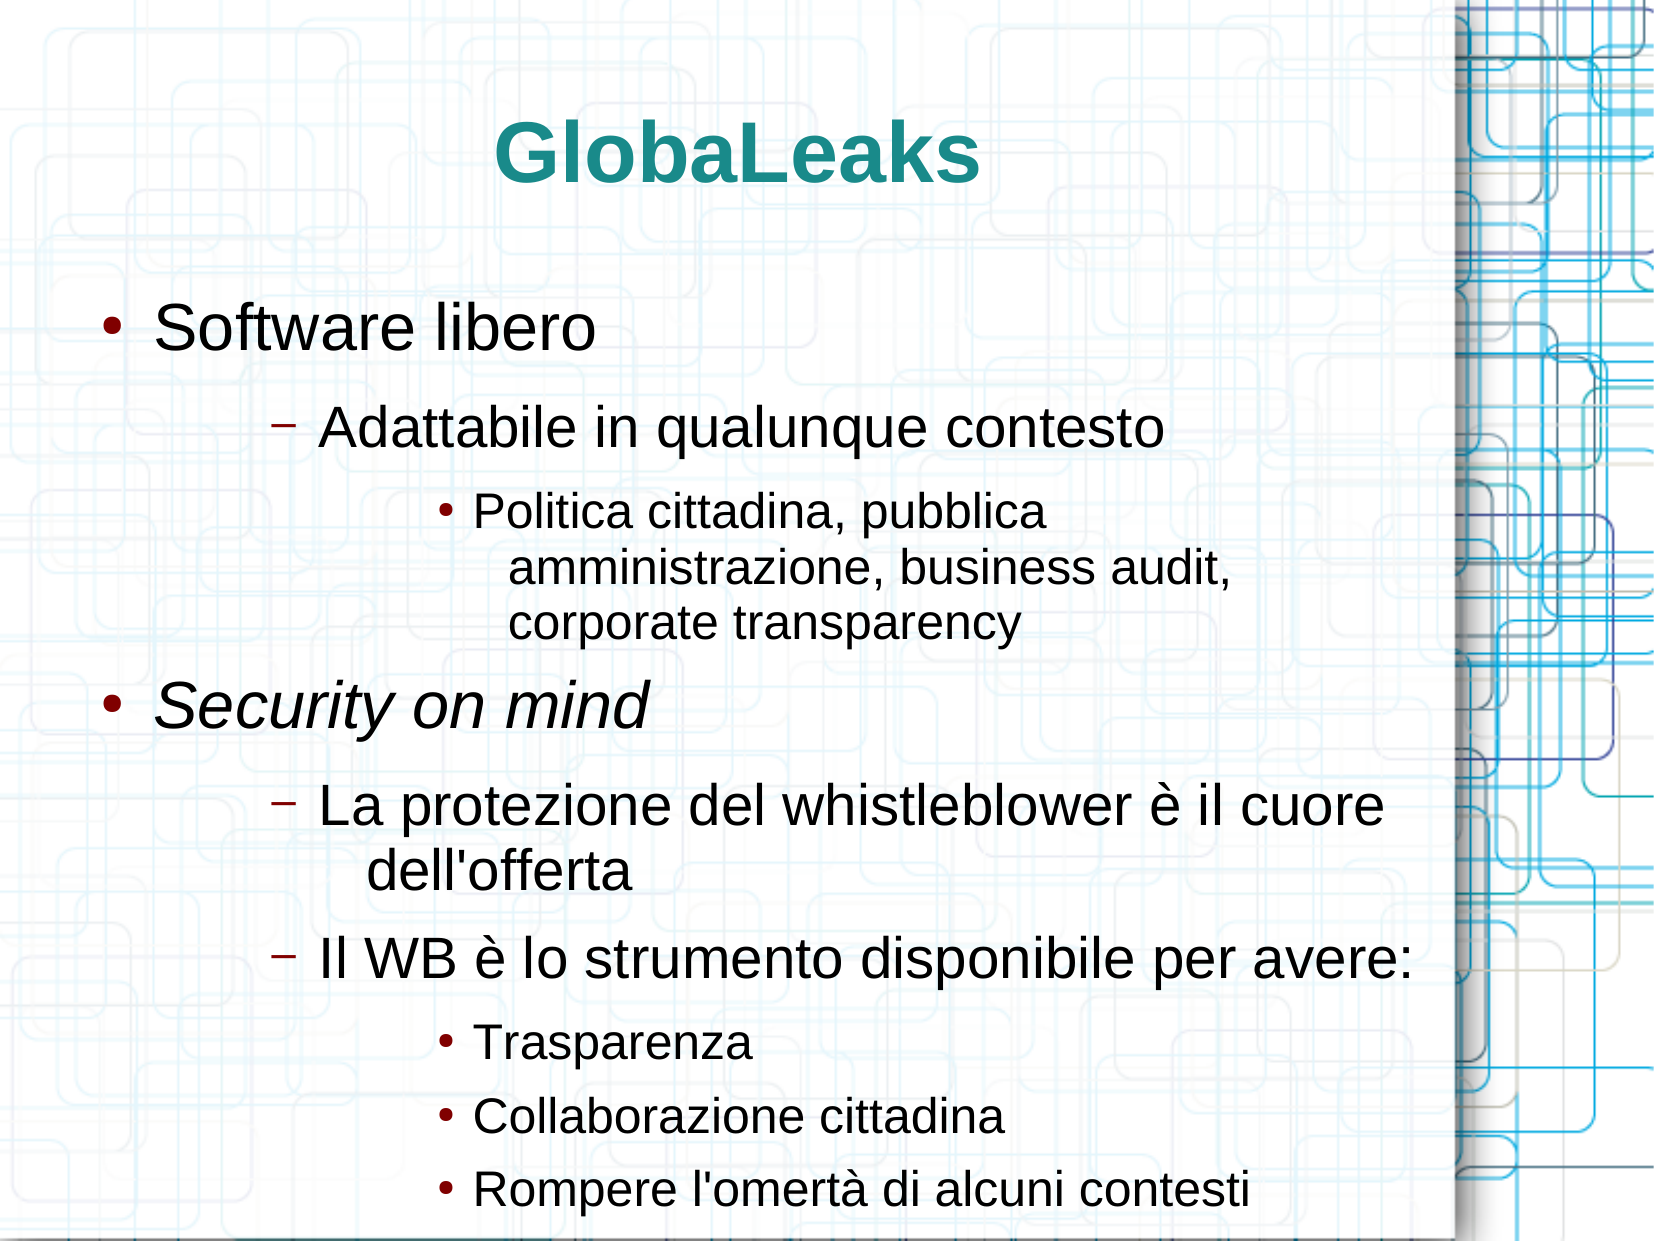

# GlobaLeaks
Software libero
Adattabile in qualunque contesto
Politica cittadina, pubblica amministrazione, business audit, corporate transparency
Security on mind
La protezione del whistleblower è il cuore dell'offerta
Il WB è lo strumento disponibile per avere:
Trasparenza
Collaborazione cittadina
Rompere l'omertà di alcuni contesti